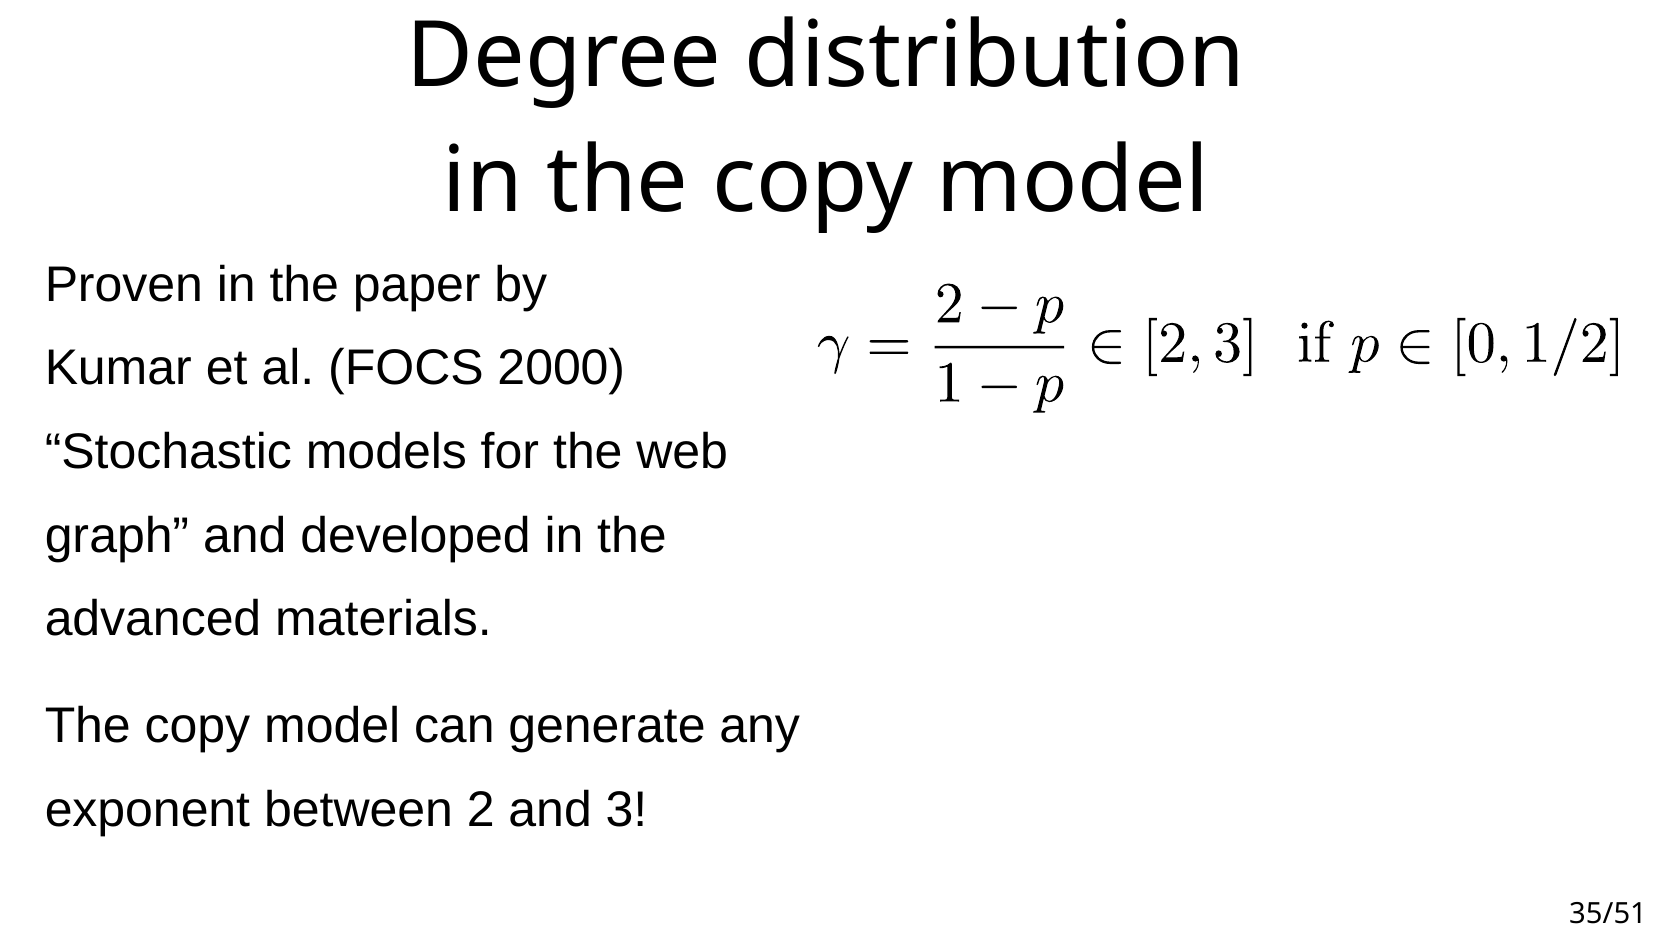

# Degree distribution in the copy model
Proven in the paper byKumar et al. (FOCS 2000)
“Stochastic models for the web graph” and developed in the advanced materials.
The copy model can generate any exponent between 2 and 3!
35